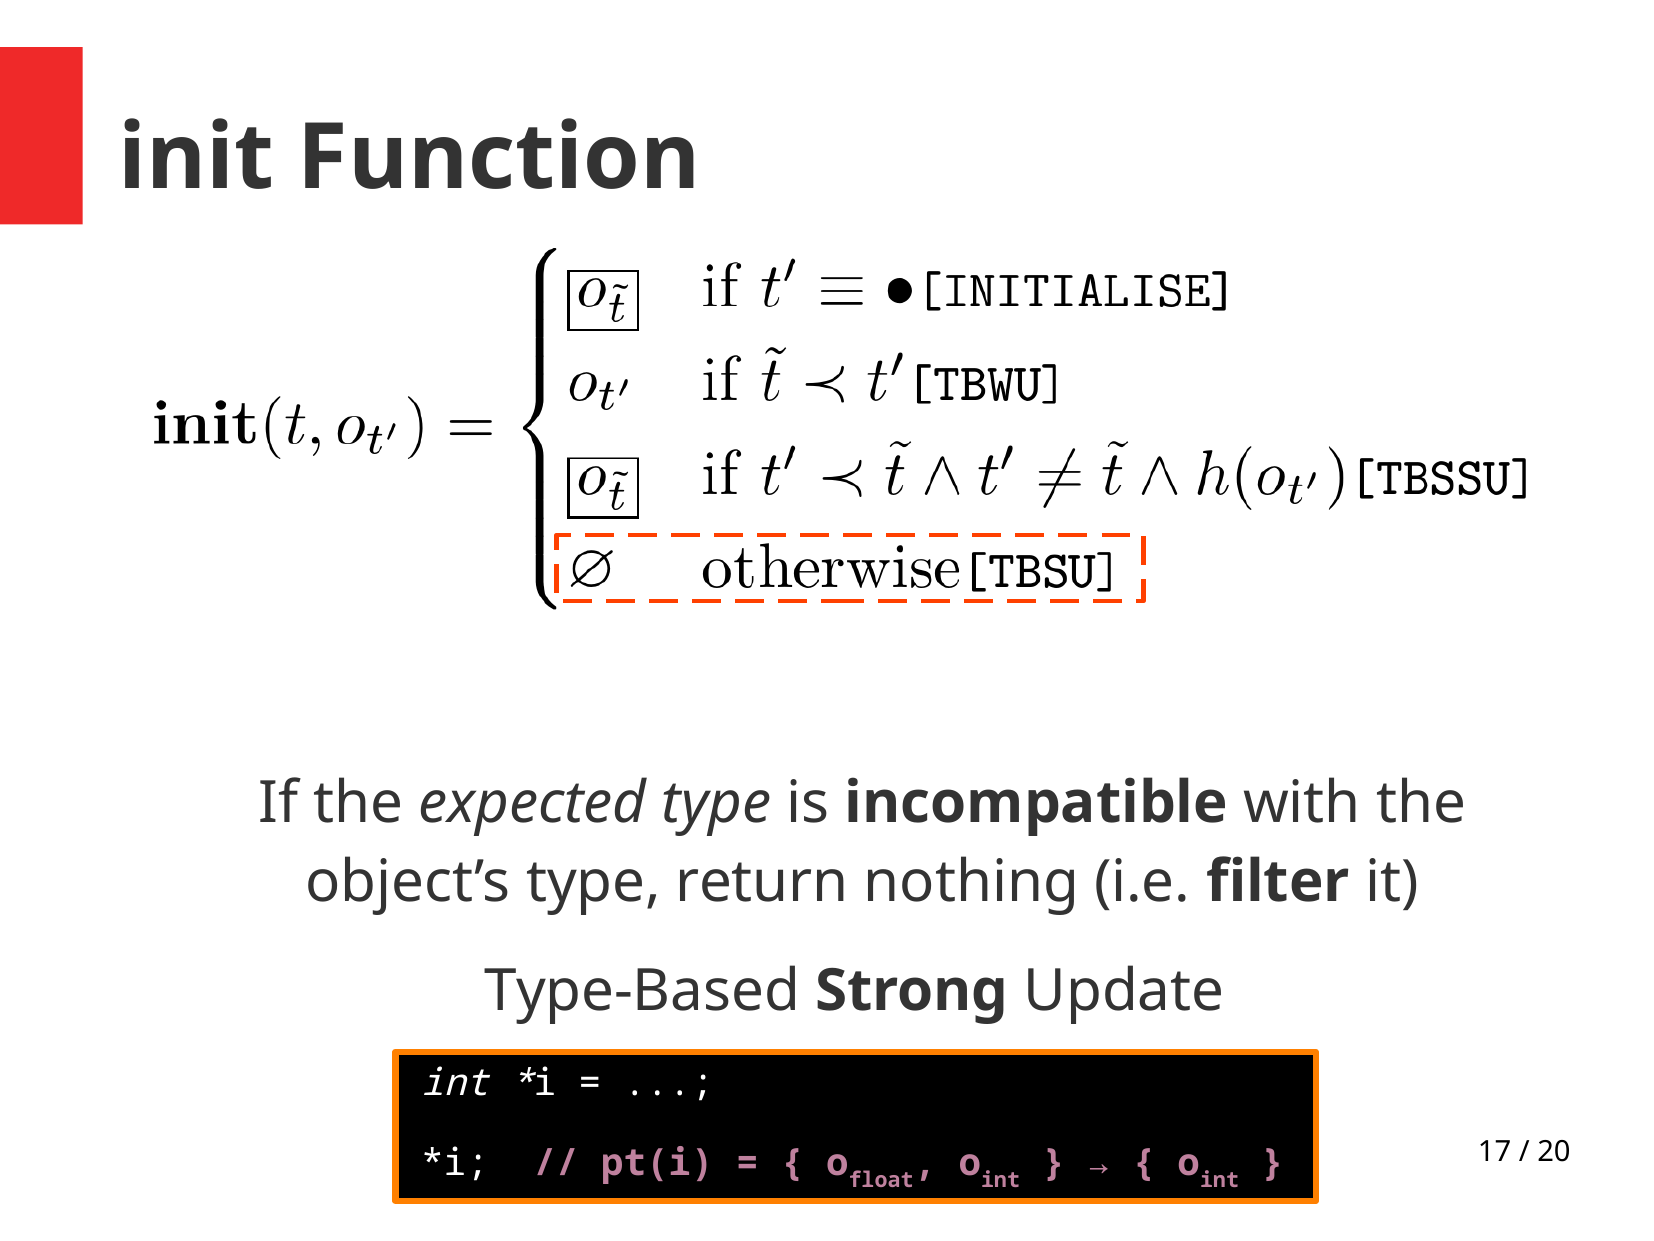

# init Function
If the expected type is incompatible with the object’s type, return nothing (i.e. filter it)
Type-Based Strong Update
 int *i = ...;
 *i; // pt(i) = { ofloat, oint } → { oint }
17